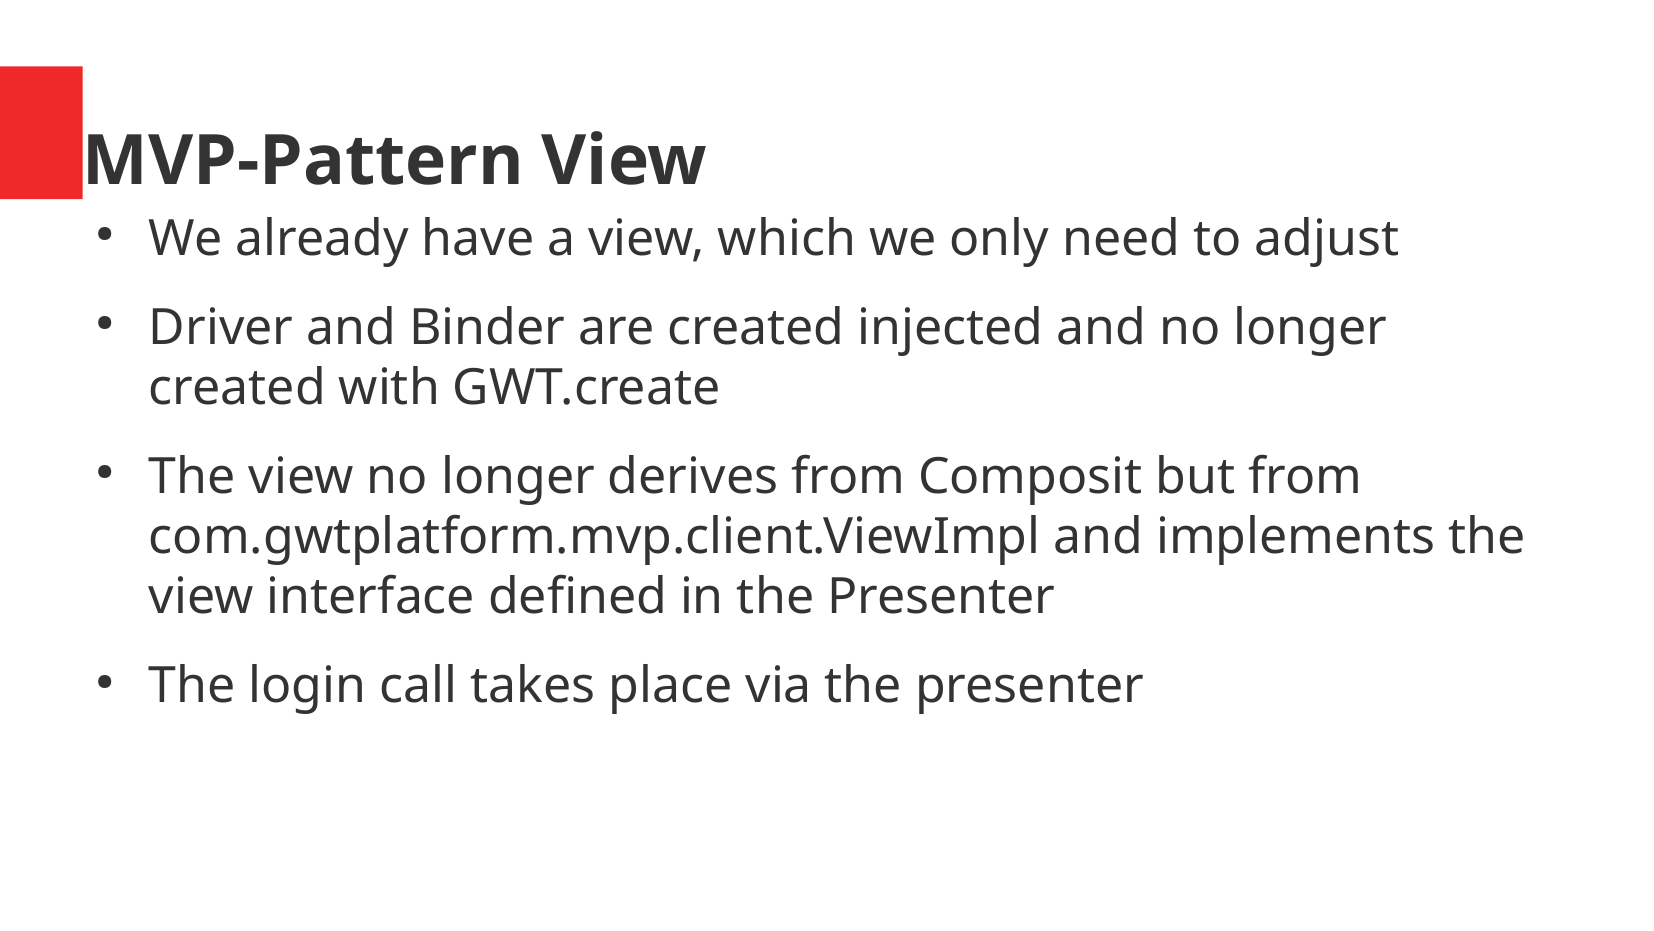

# MVP-Pattern View
We already have a view, which we only need to adjust
Driver and Binder are created injected and no longer created with GWT.create
The view no longer derives from Composit but from com.gwtplatform.mvp.client.ViewImpl and implements the view interface defined in the Presenter
The login call takes place via the presenter